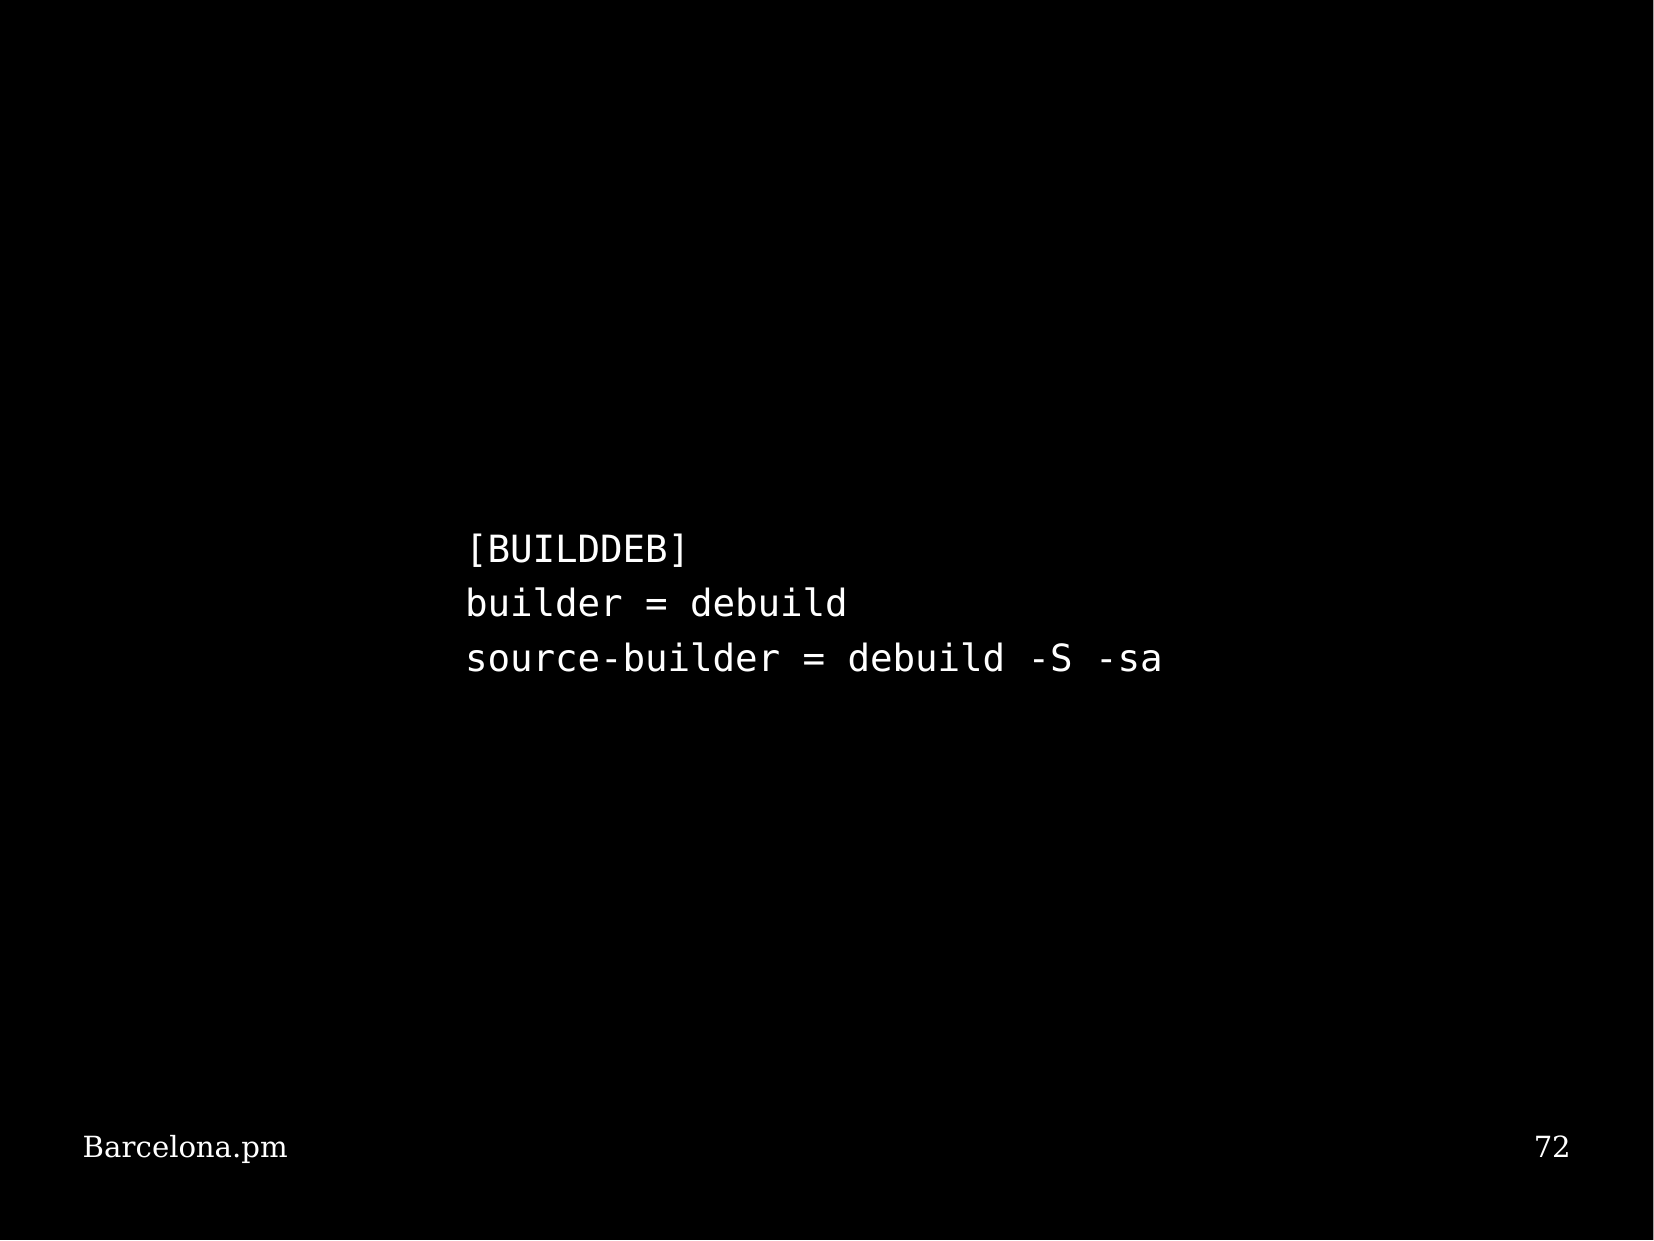

# [BUILDDEB] builder = debuild source-builder = debuild -S -sa
Barcelona.pm
72